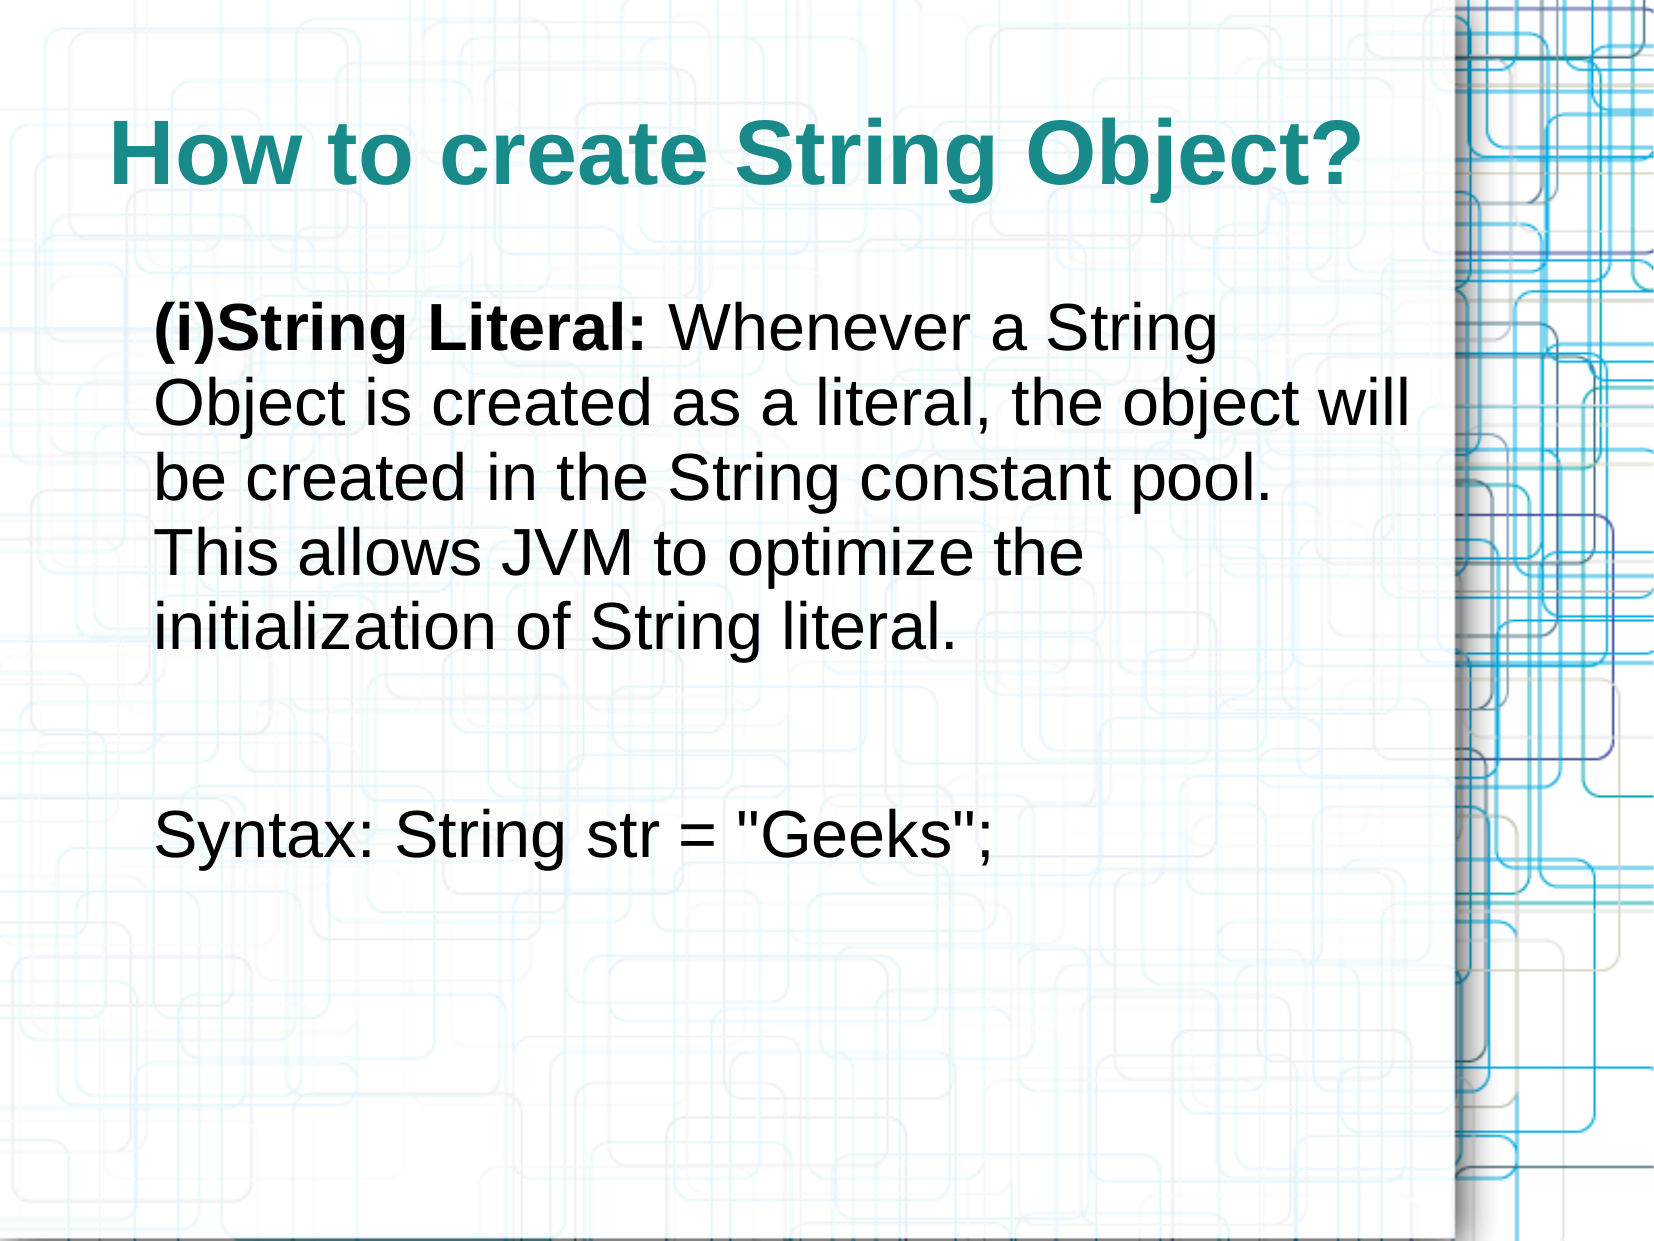

# How to create String Object?
(i)String Literal: Whenever a String Object is created as a literal, the object will be created in the String constant pool. This allows JVM to optimize the initialization of String literal.
Syntax: String str = "Geeks";